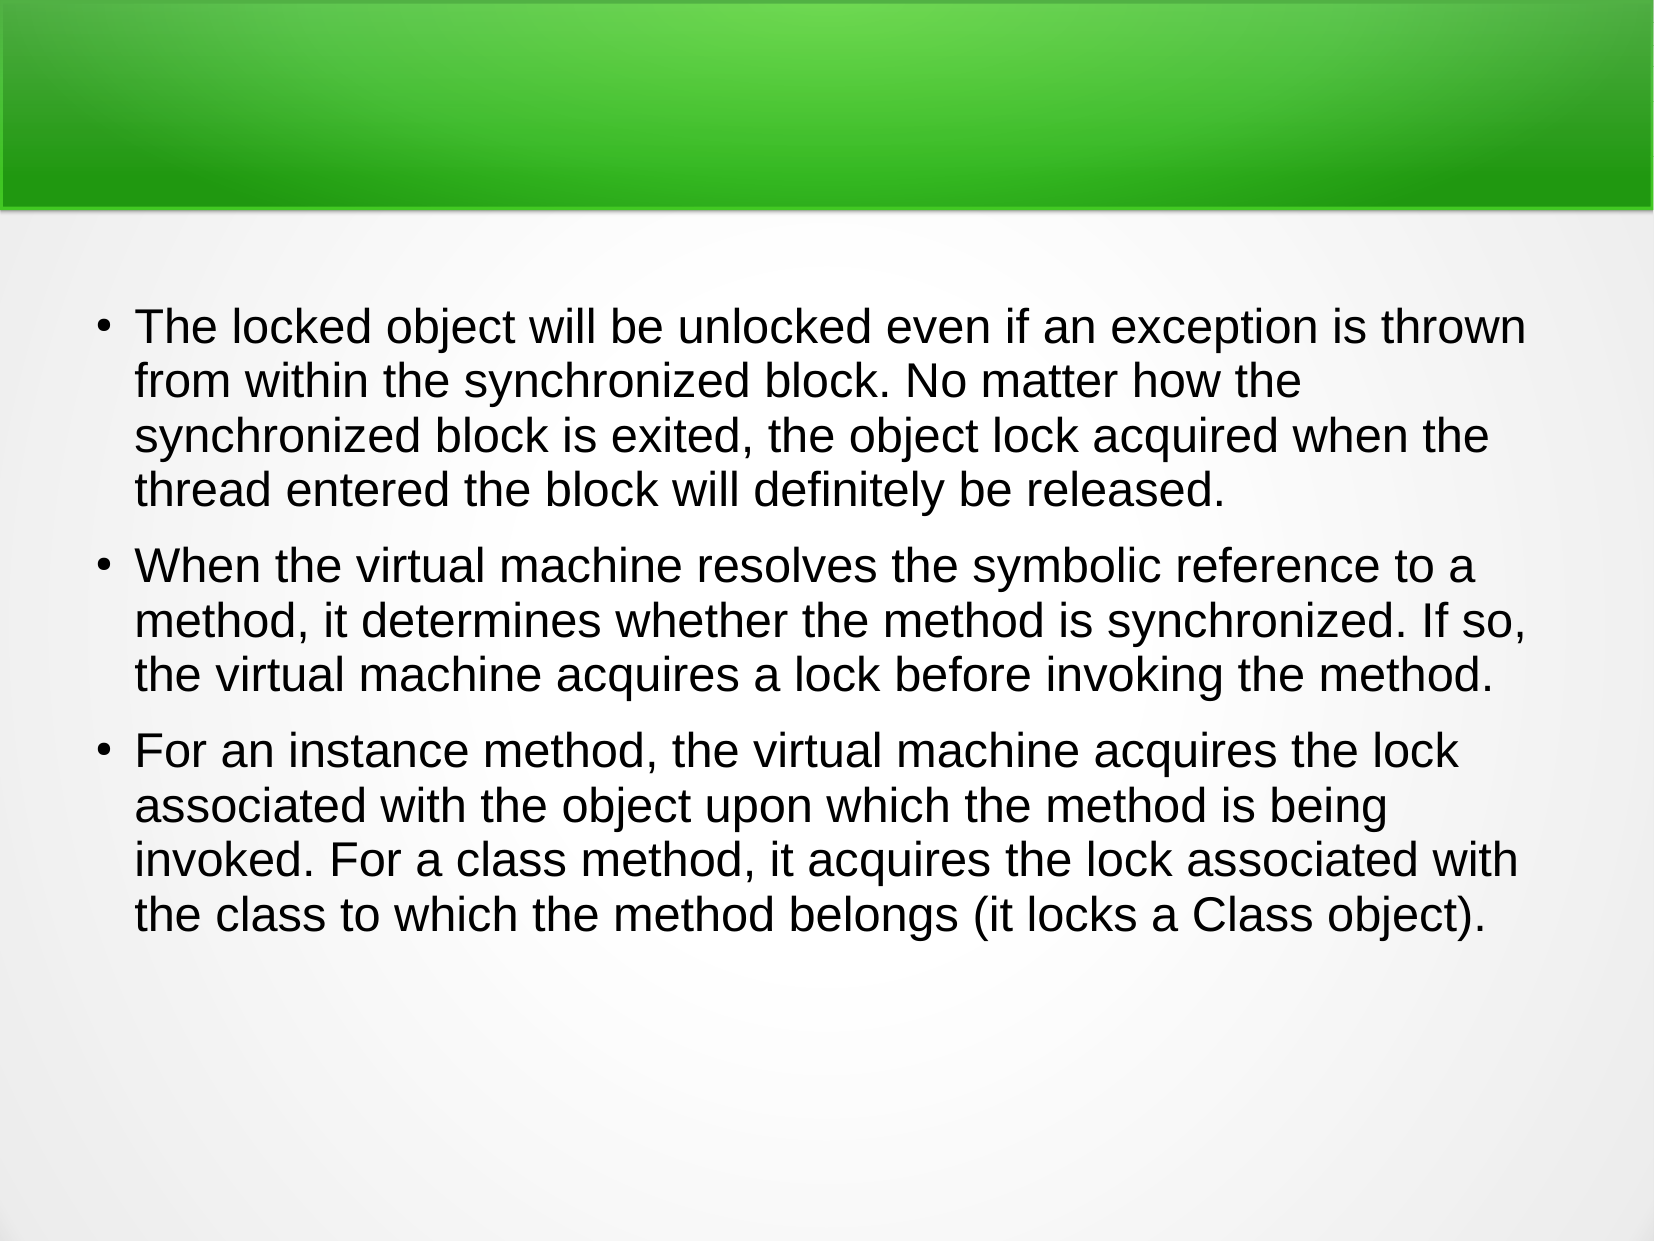

#
The locked object will be unlocked even if an exception is thrown from within the synchronized block. No matter how the synchronized block is exited, the object lock acquired when the thread entered the block will definitely be released.
When the virtual machine resolves the symbolic reference to a method, it determines whether the method is synchronized. If so, the virtual machine acquires a lock before invoking the method.
For an instance method, the virtual machine acquires the lock associated with the object upon which the method is being invoked. For a class method, it acquires the lock associated with the class to which the method belongs (it locks a Class object).